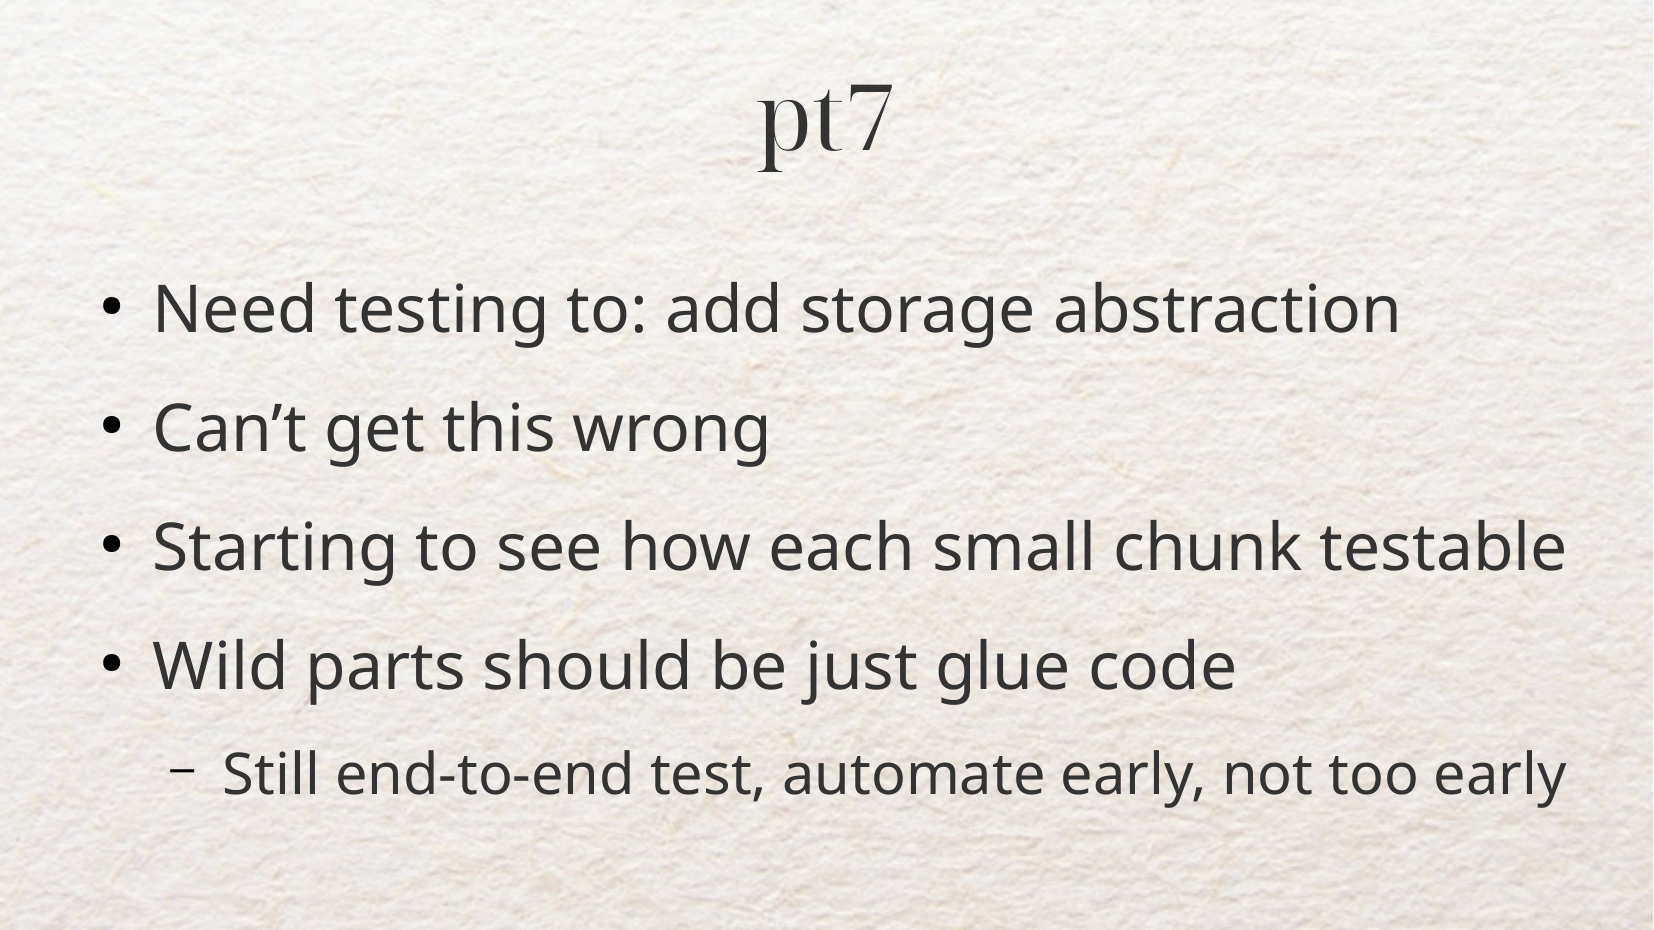

# pt7
Need testing to: add storage abstraction
Can’t get this wrong
Starting to see how each small chunk testable
Wild parts should be just glue code
Still end-to-end test, automate early, not too early